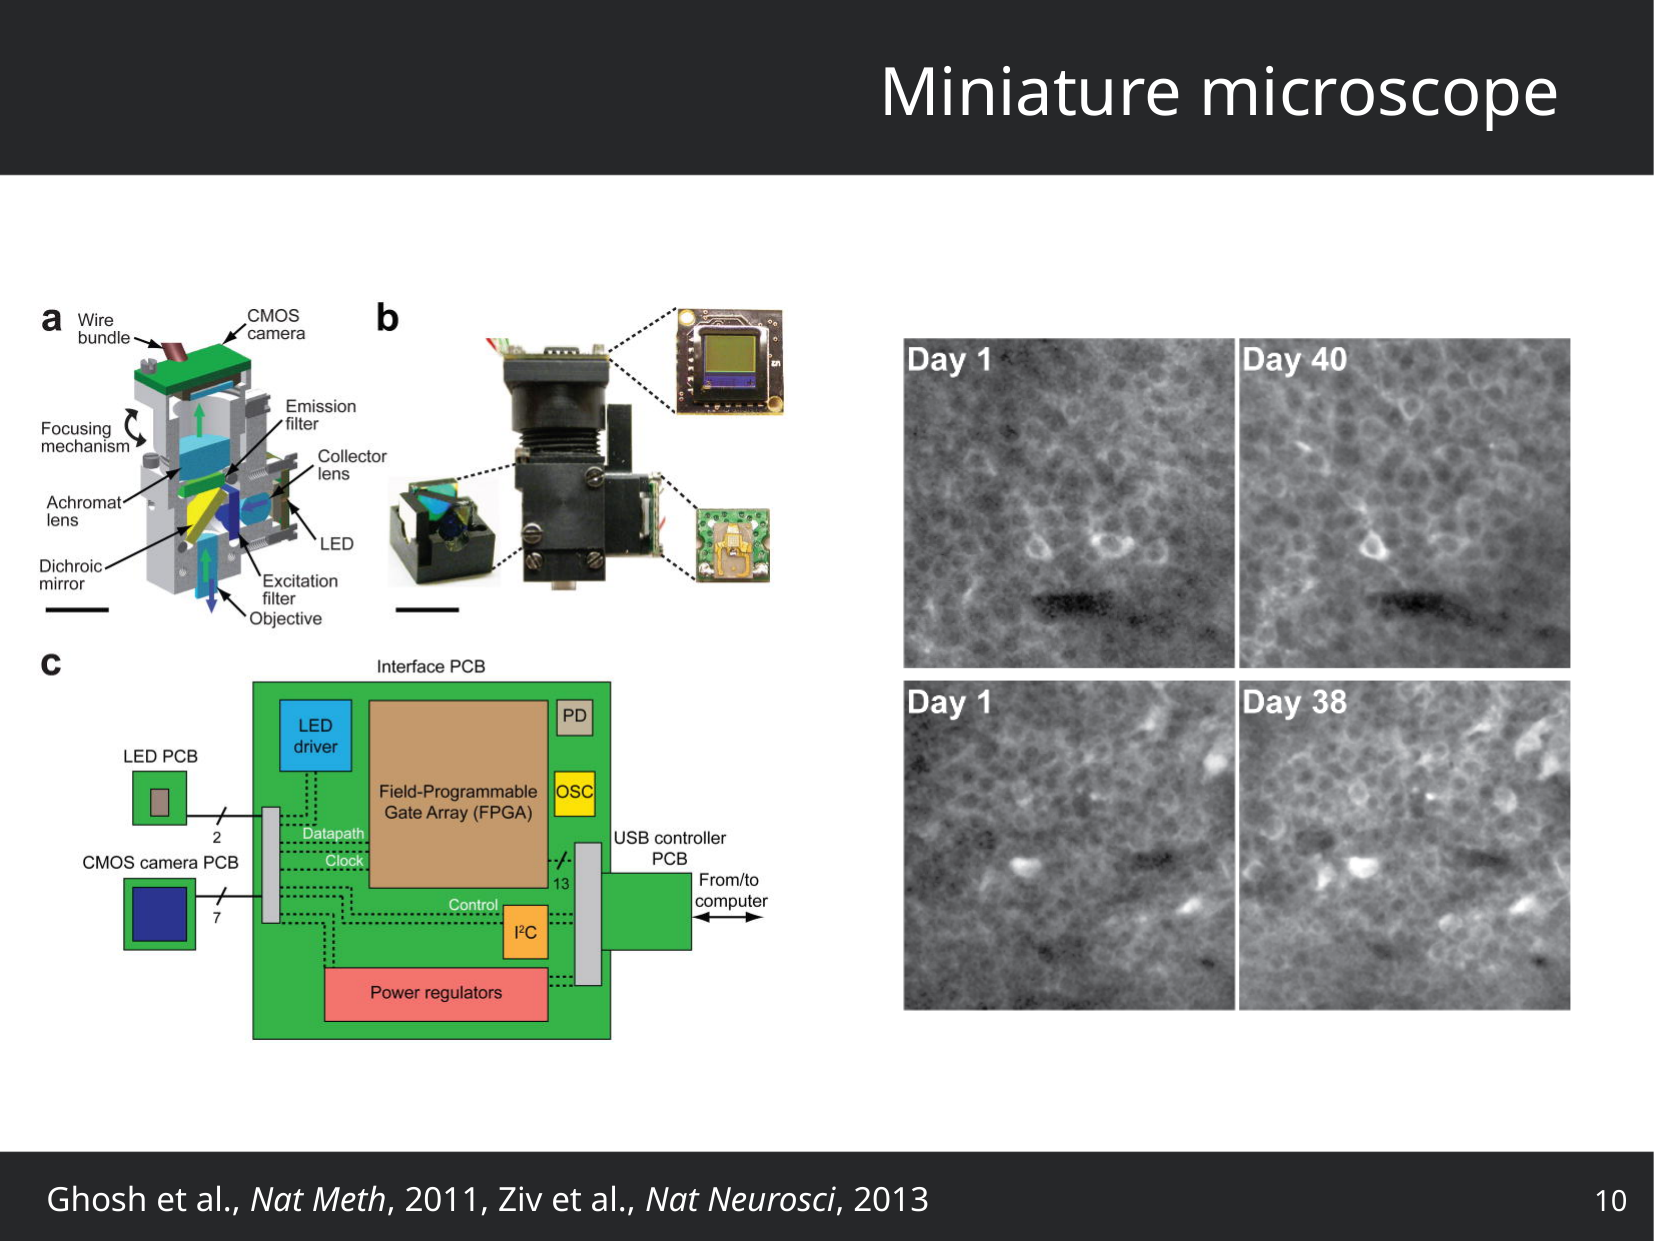

Miniature microscope
Ghosh et al., Nat Meth, 2011, Ziv et al., Nat Neurosci, 2013
10